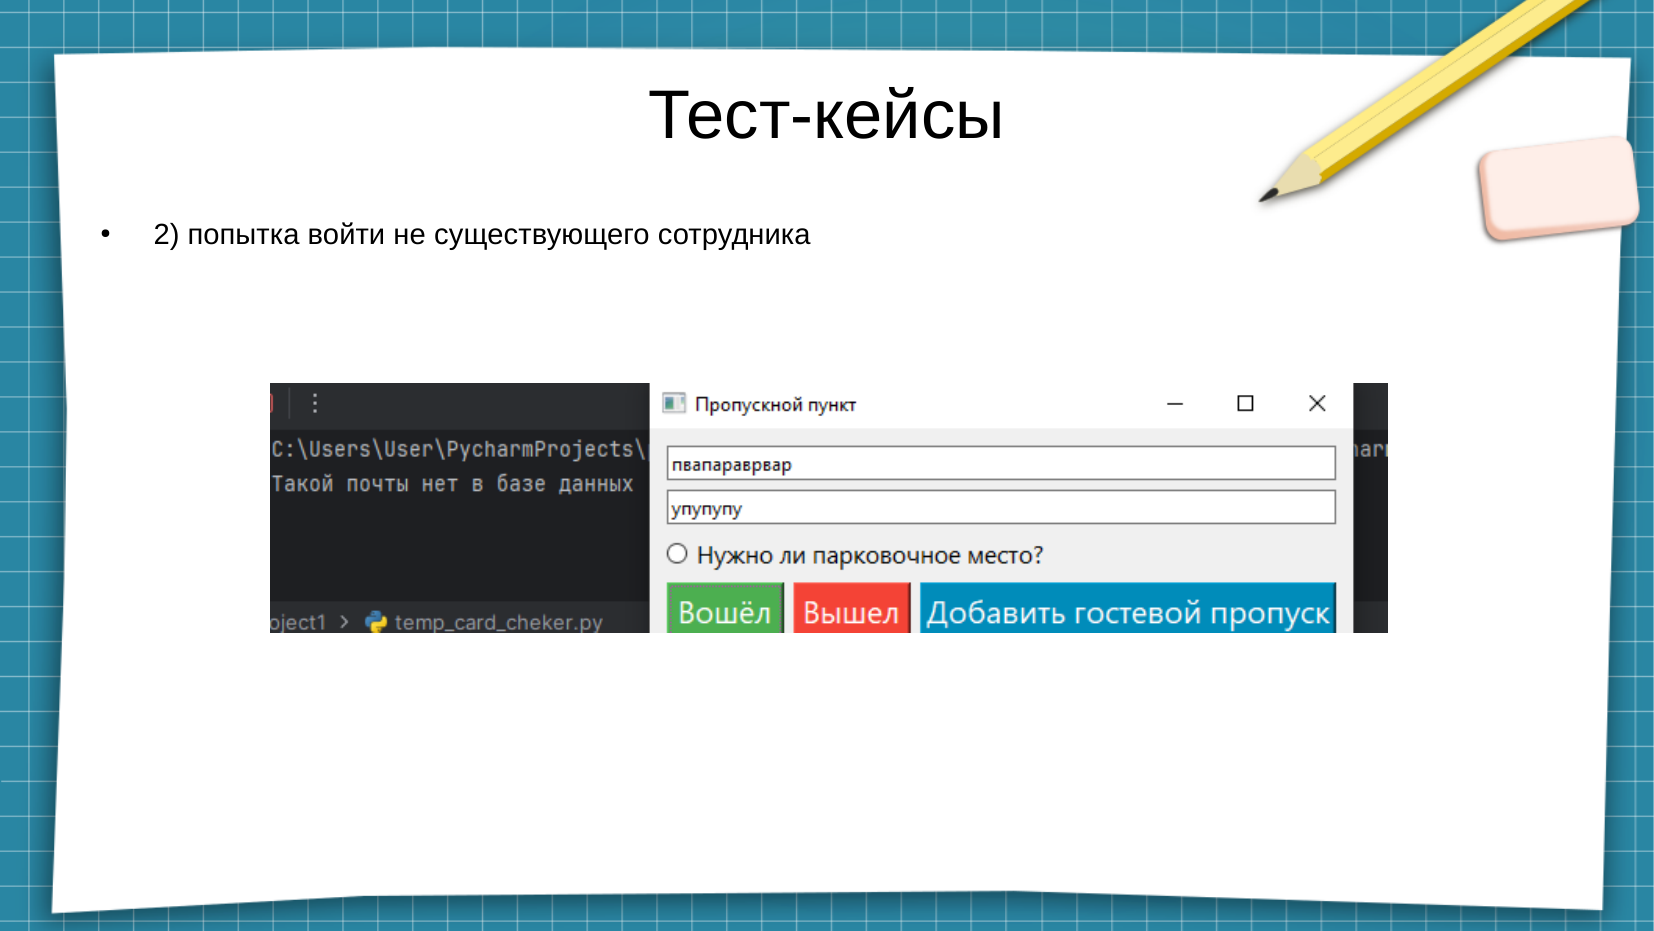

# Тест-кейсы
2) попытка войти не существующего сотрудника